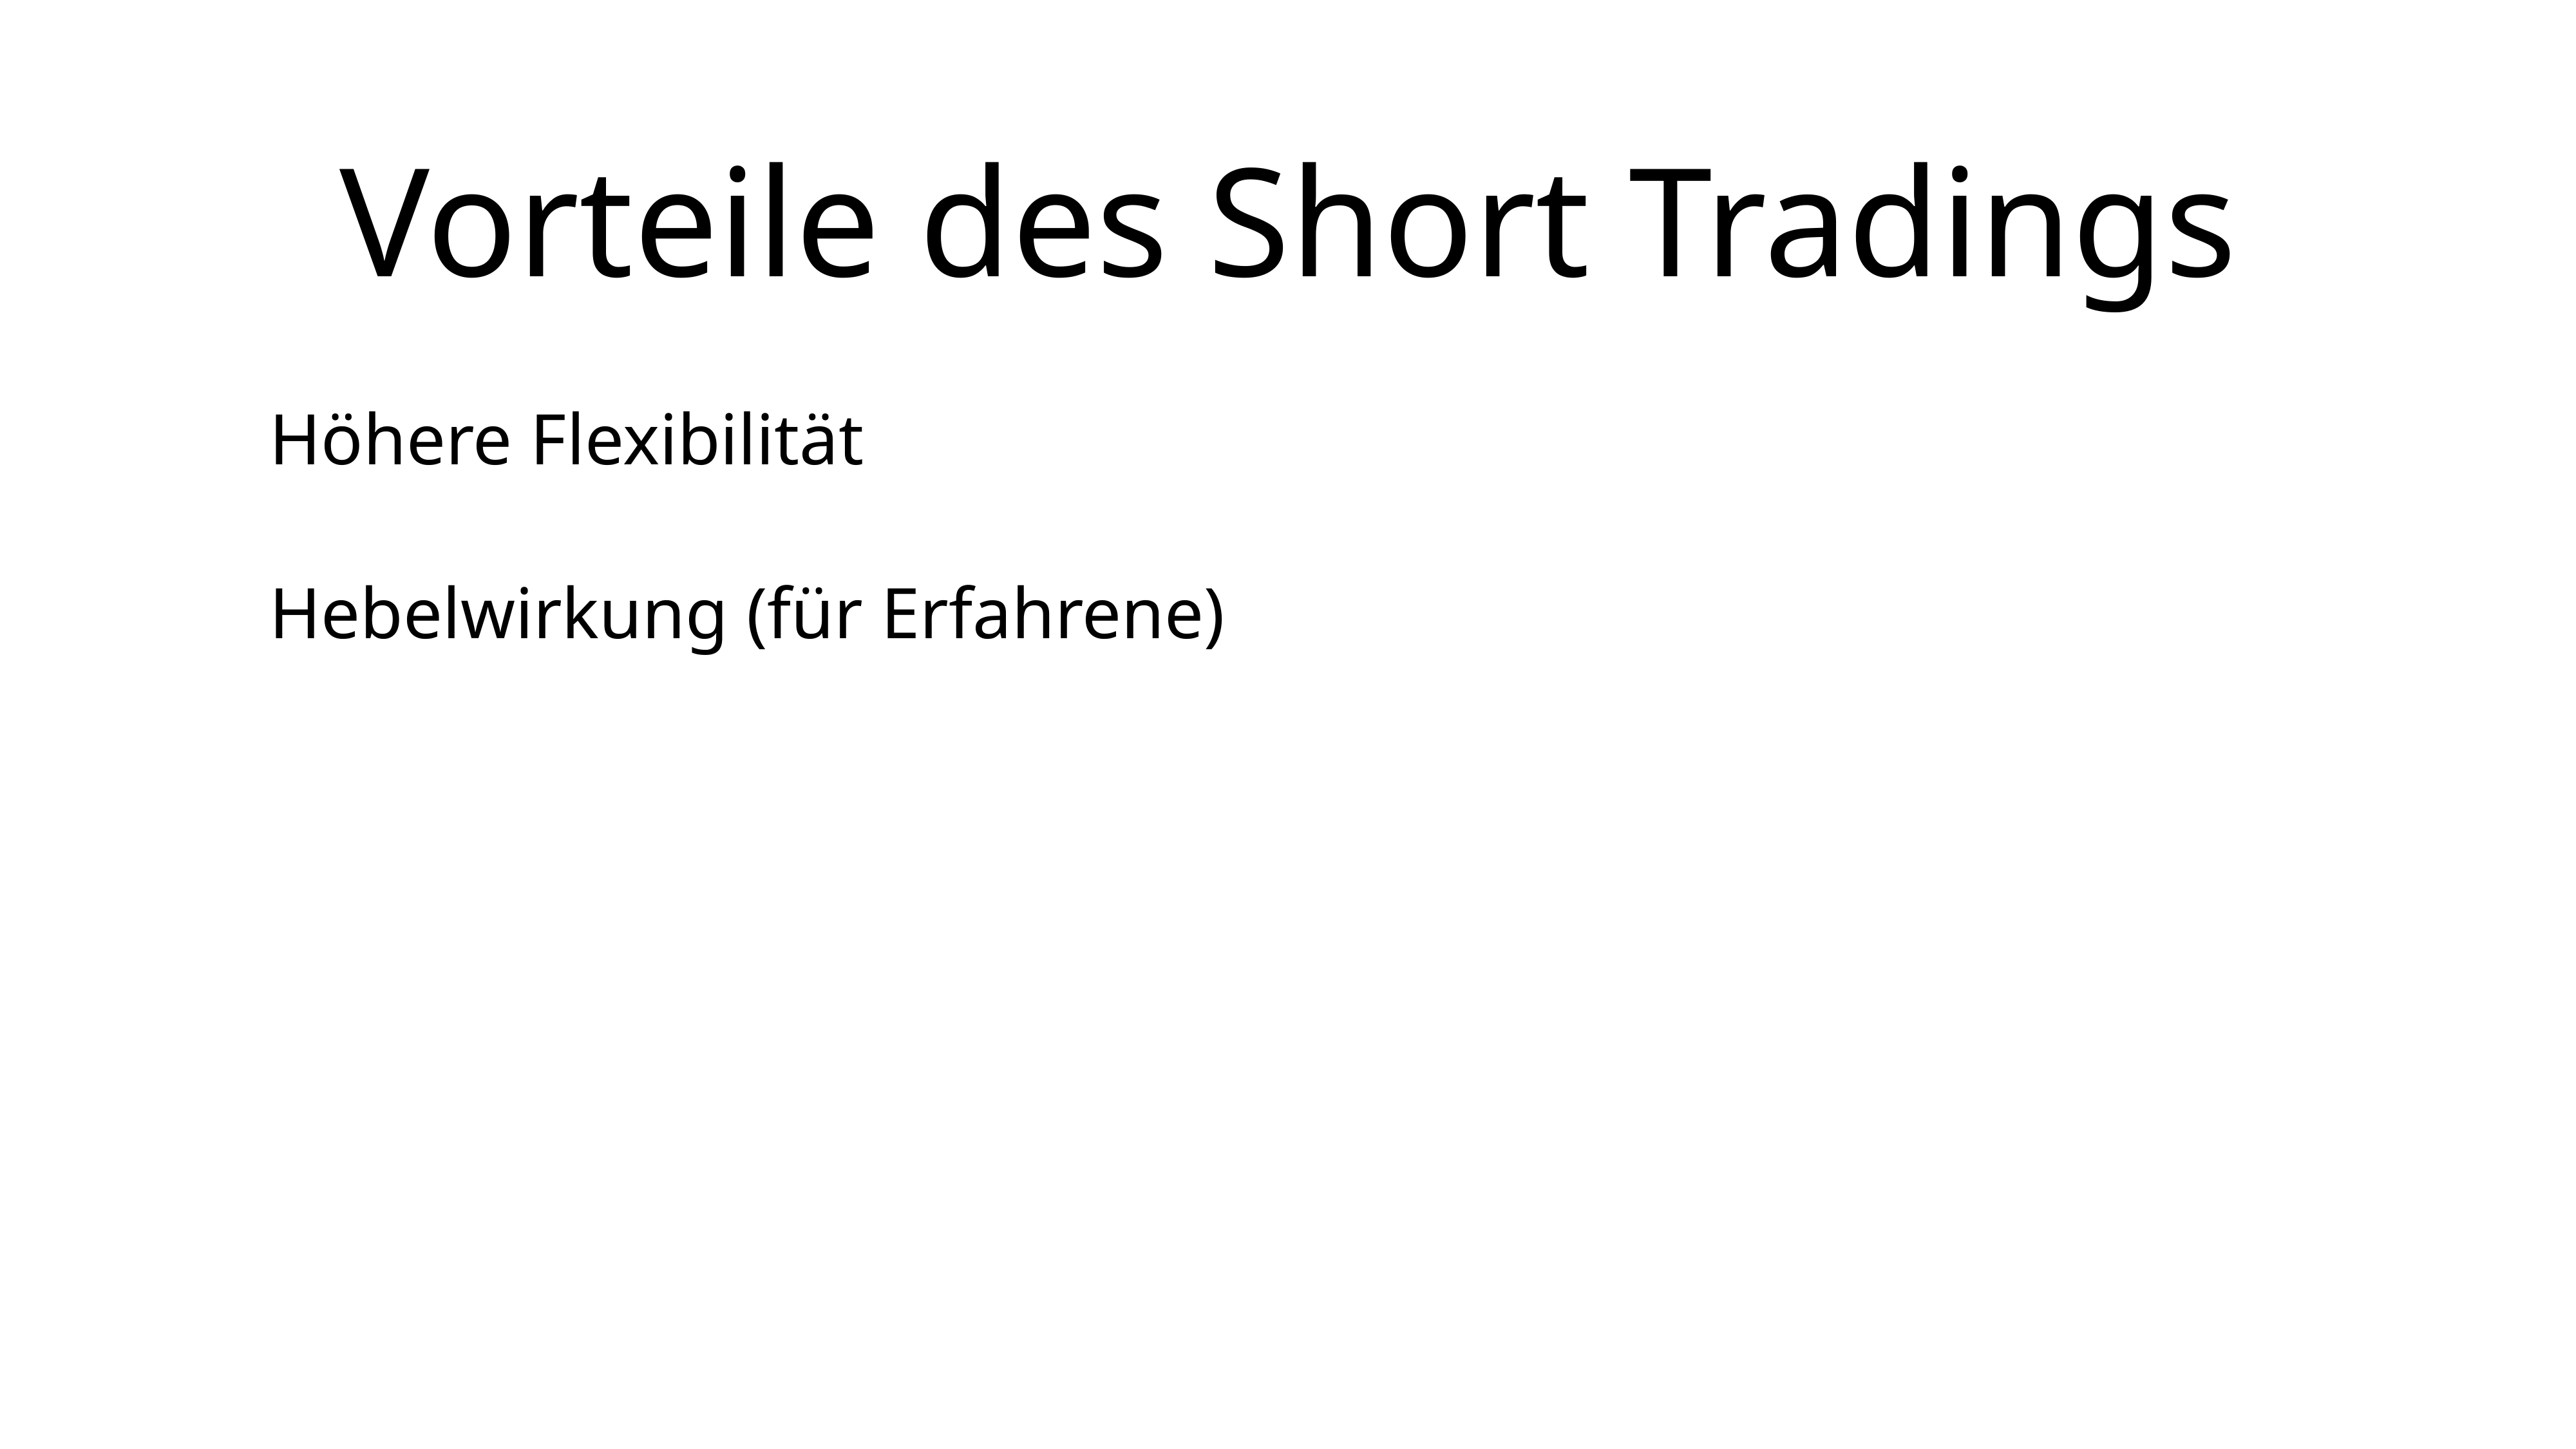

Vorteile des Short Tradings
Höhere Flexibilität
Hebelwirkung (für Erfahrene)